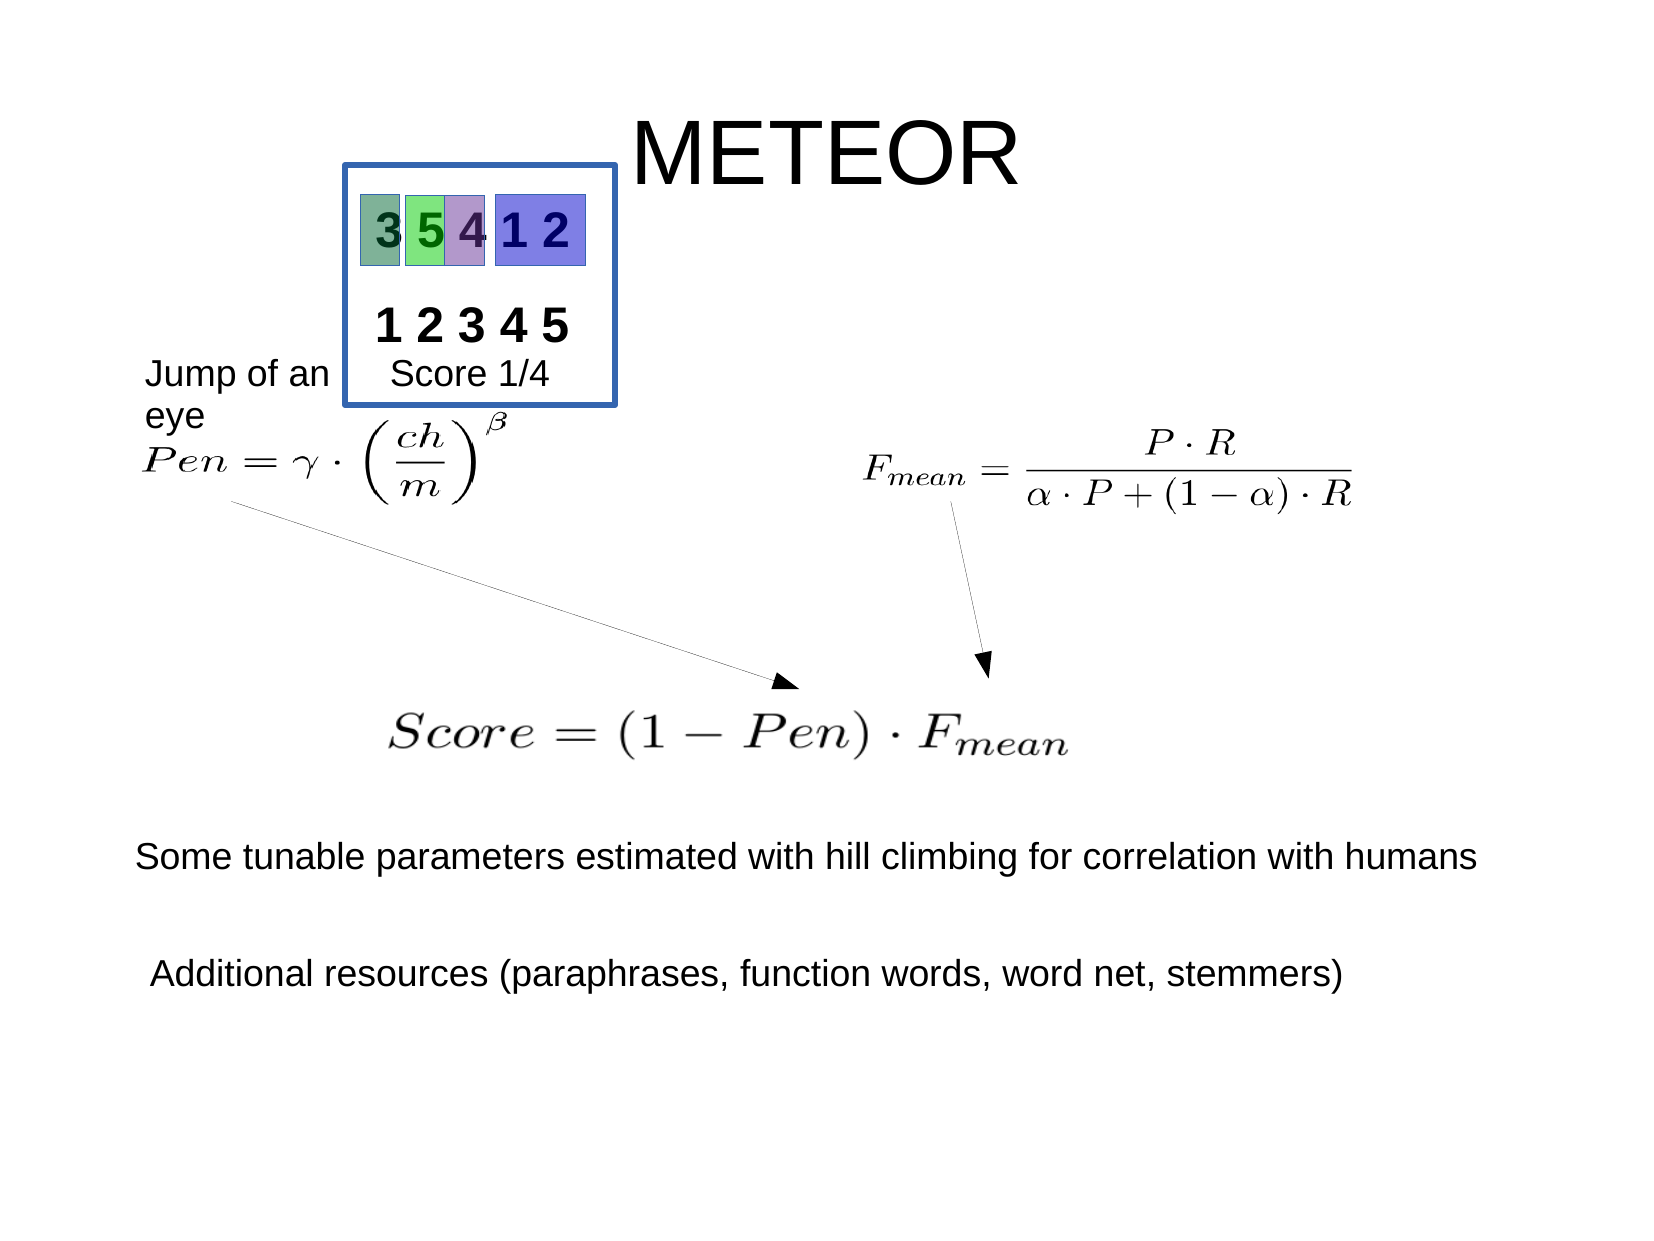

# METEOR
3 5 4 1 2
1 2 3 4 5
Jump of an eye
Score 1/4
Some tunable parameters estimated with hill climbing for correlation with humans
Additional resources (paraphrases, function words, word net, stemmers)